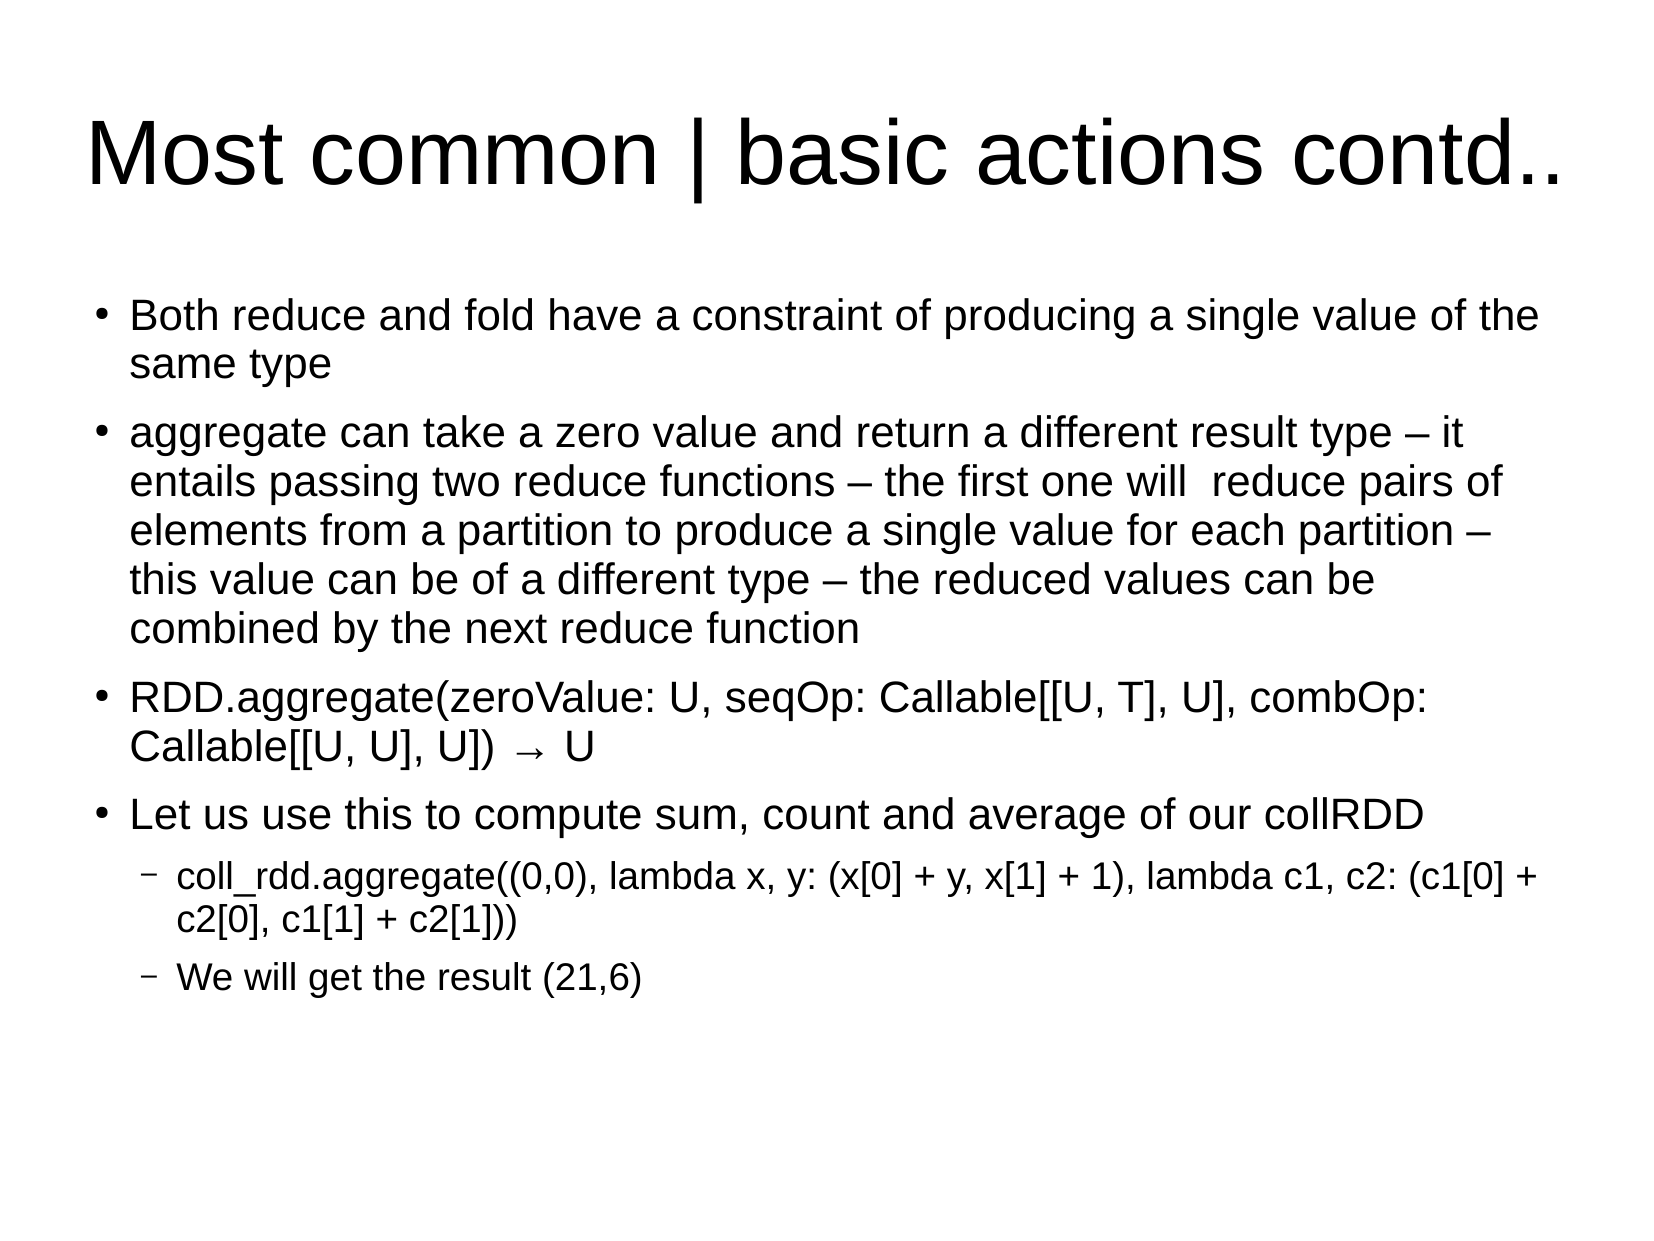

# Most common | basic actions contd..
Both reduce and fold have a constraint of producing a single value of the same type
aggregate can take a zero value and return a different result type – it entails passing two reduce functions – the first one will reduce pairs of elements from a partition to produce a single value for each partition – this value can be of a different type – the reduced values can be combined by the next reduce function
RDD.aggregate(zeroValue: U, seqOp: Callable[[U, T], U], combOp: Callable[[U, U], U]) → U
Let us use this to compute sum, count and average of our collRDD
coll_rdd.aggregate((0,0), lambda x, y: (x[0] + y, x[1] + 1), lambda c1, c2: (c1[0] + c2[0], c1[1] + c2[1]))
We will get the result (21,6)